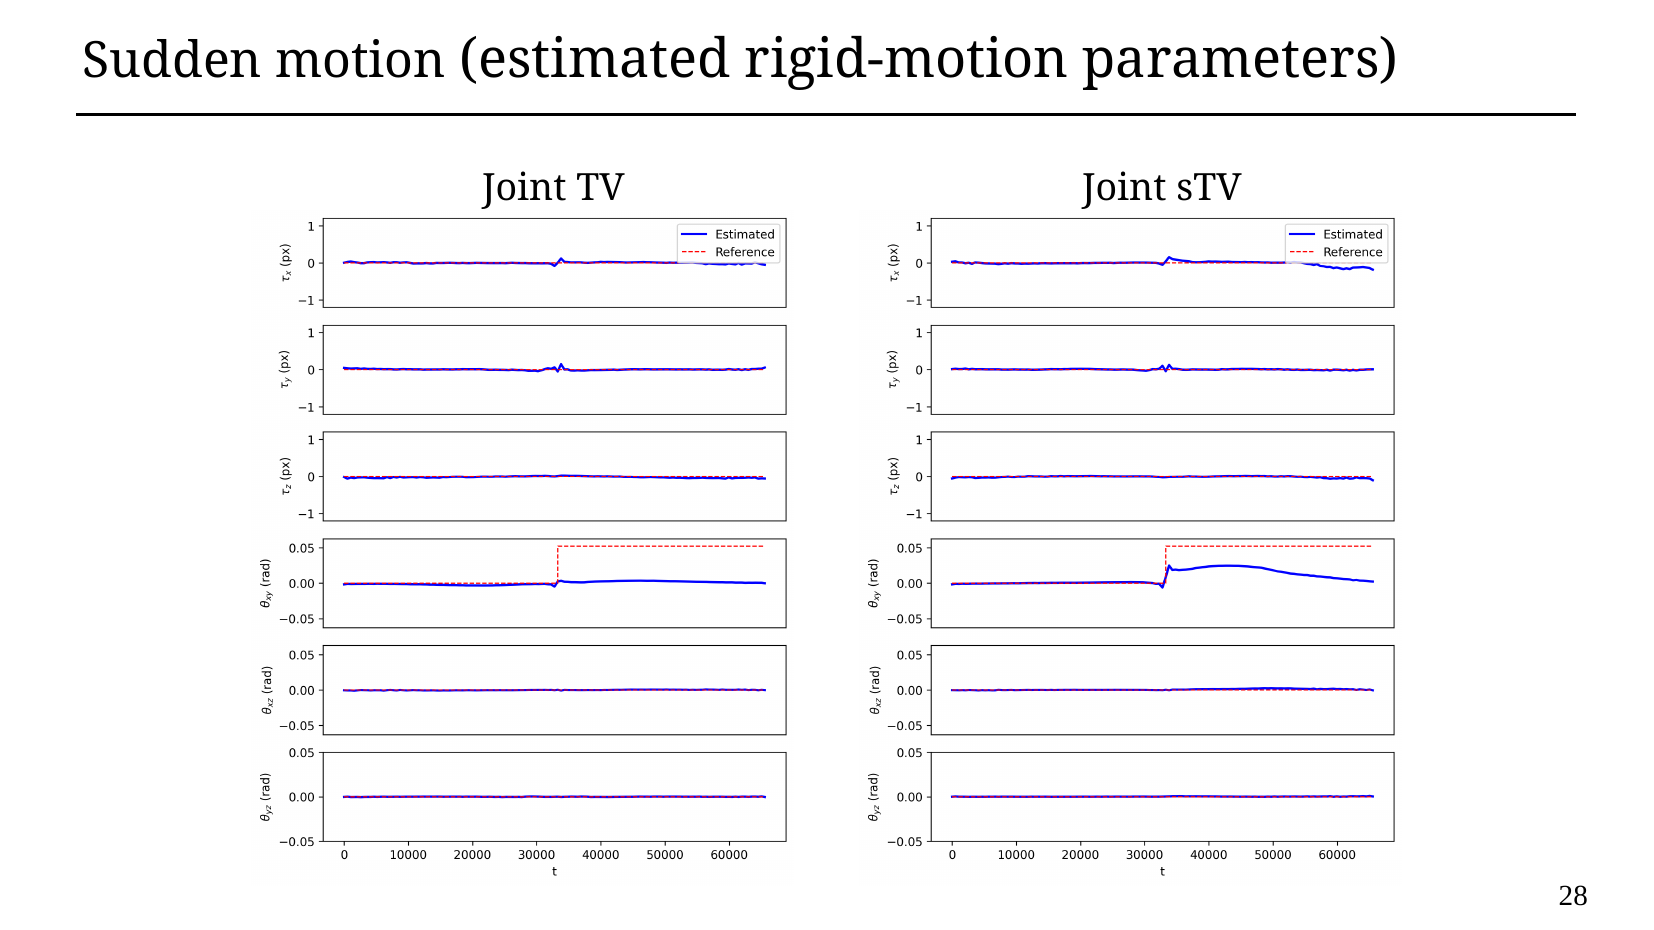

# Sudden motion (estimated rigid-motion parameters)
Joint TV
Joint sTV